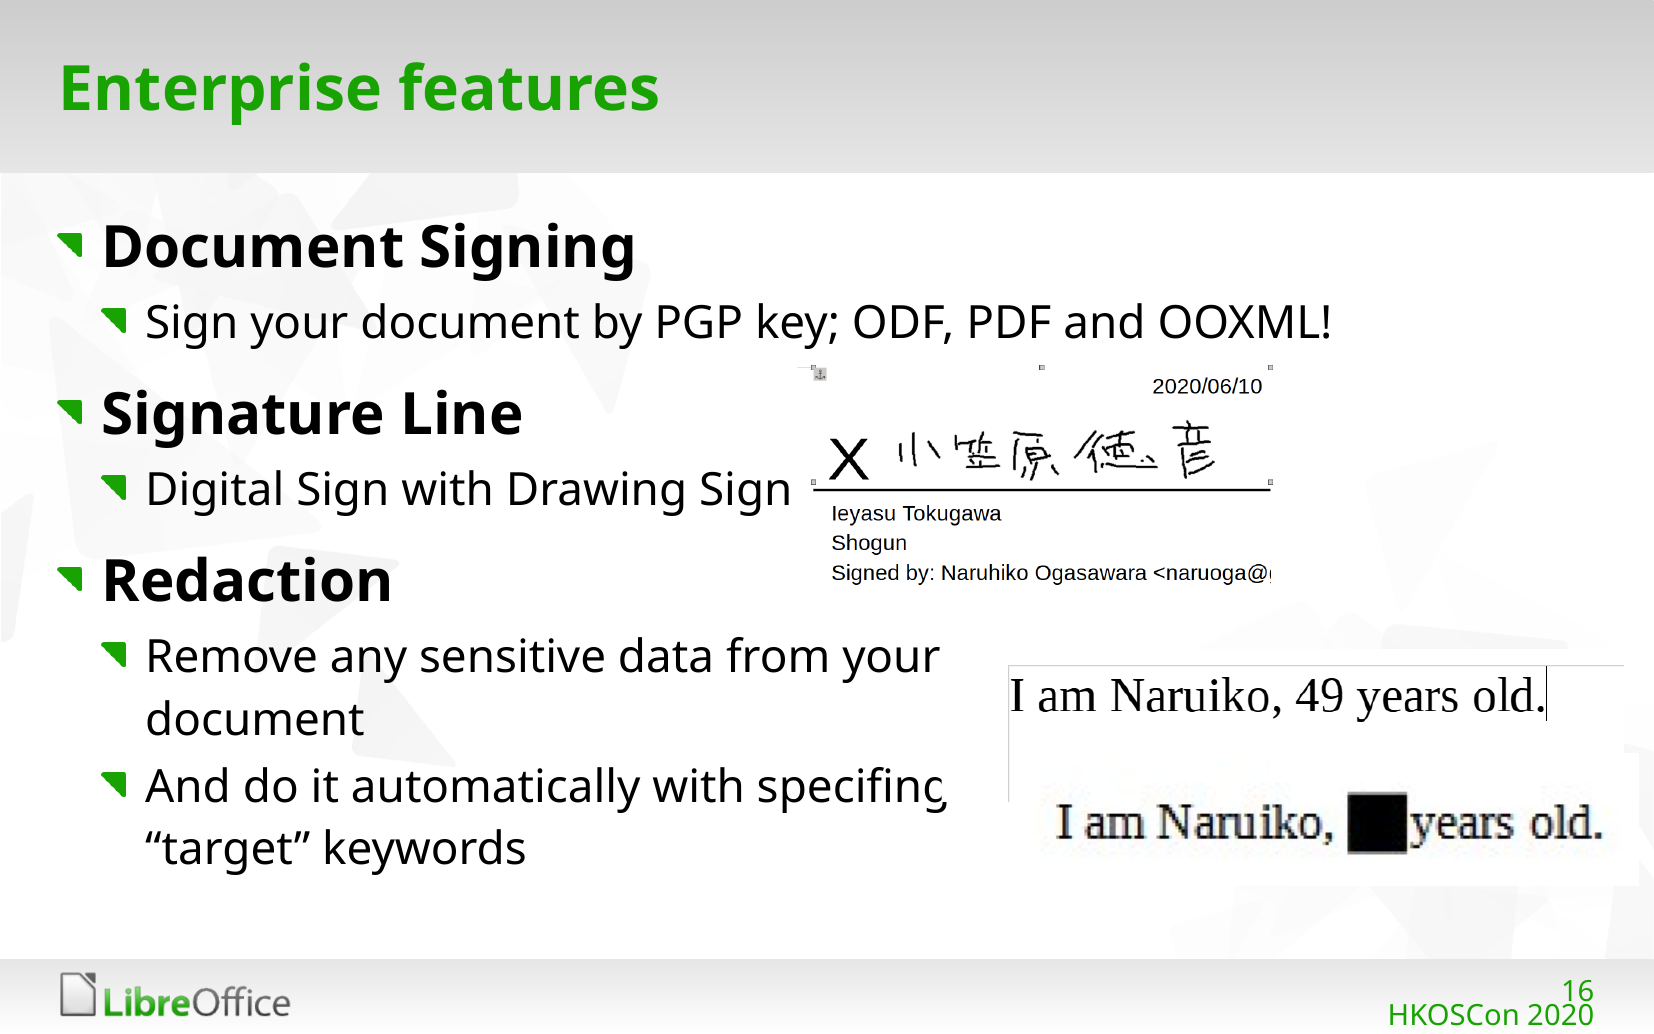

# Enterprise features
Document Signing
Sign your document by PGP key; ODF, PDF and OOXML!
Signature Line
Digital Sign with Drawing Sign
Redaction
Remove any sensitive data from your
document
And do it automatically with specifing
“target” keywords
16
HKOSCon 2020